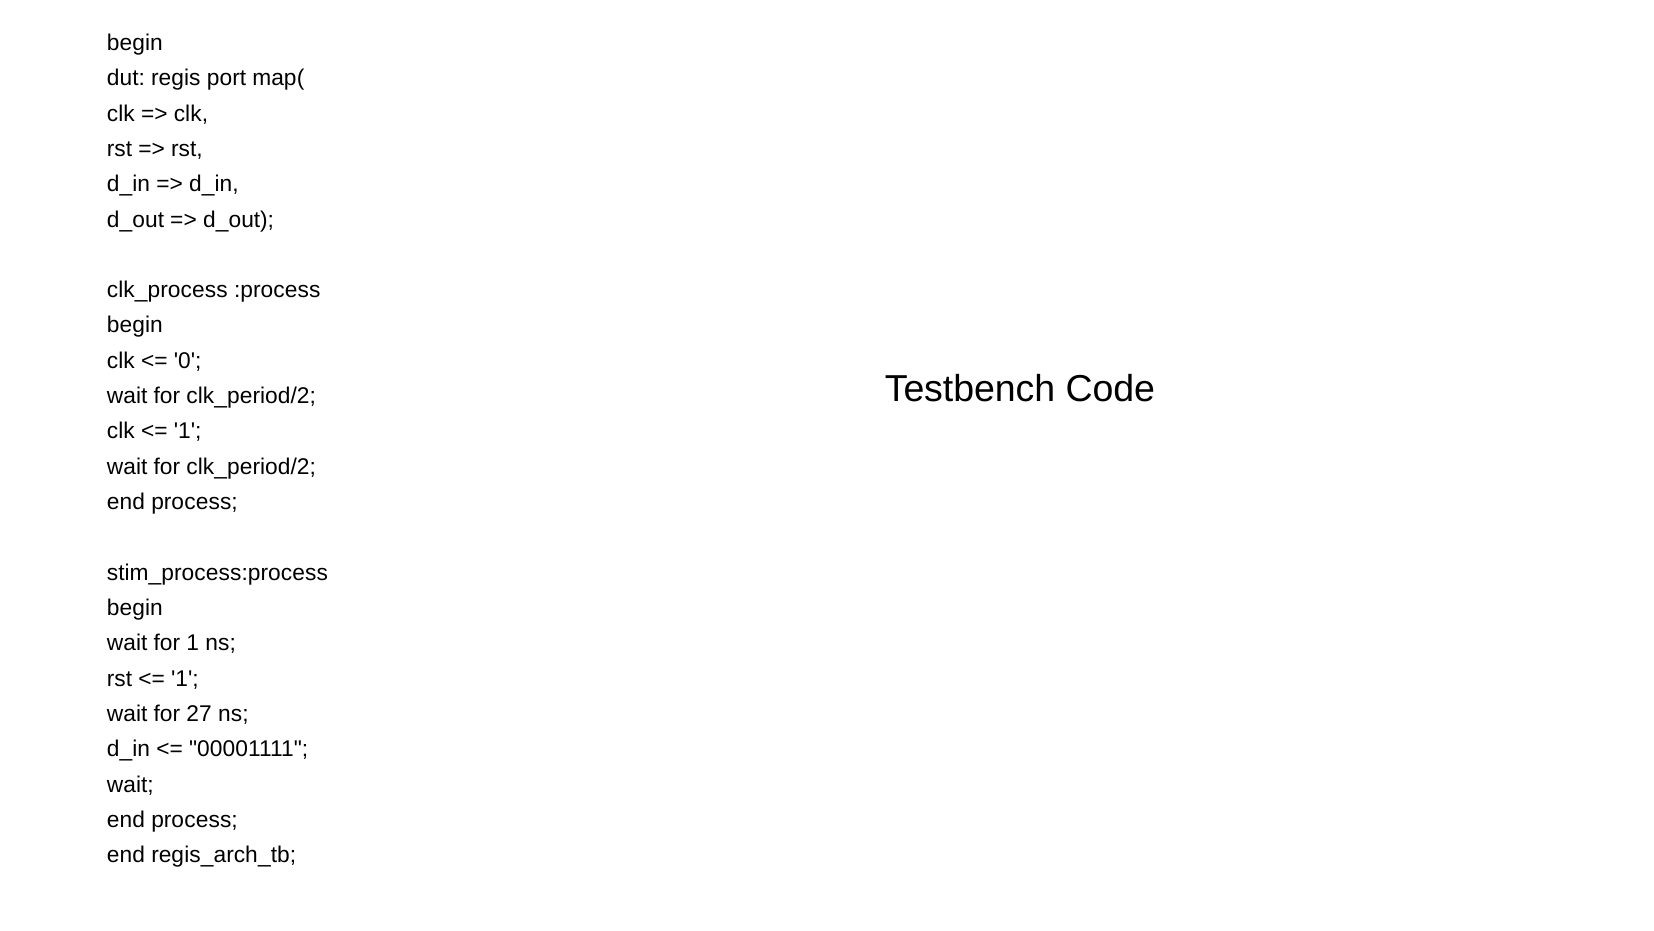

# begin
dut: regis port map(
clk => clk,
rst => rst,
d_in => d_in,
d_out => d_out);
clk_process :process
begin
clk <= '0';
wait for clk_period/2;
clk <= '1';
wait for clk_period/2;
end process;
stim_process:process
begin
wait for 1 ns;
rst <= '1';
wait for 27 ns;
d_in <= "00001111";
wait;
end process;
end regis_arch_tb;
Testbench Code